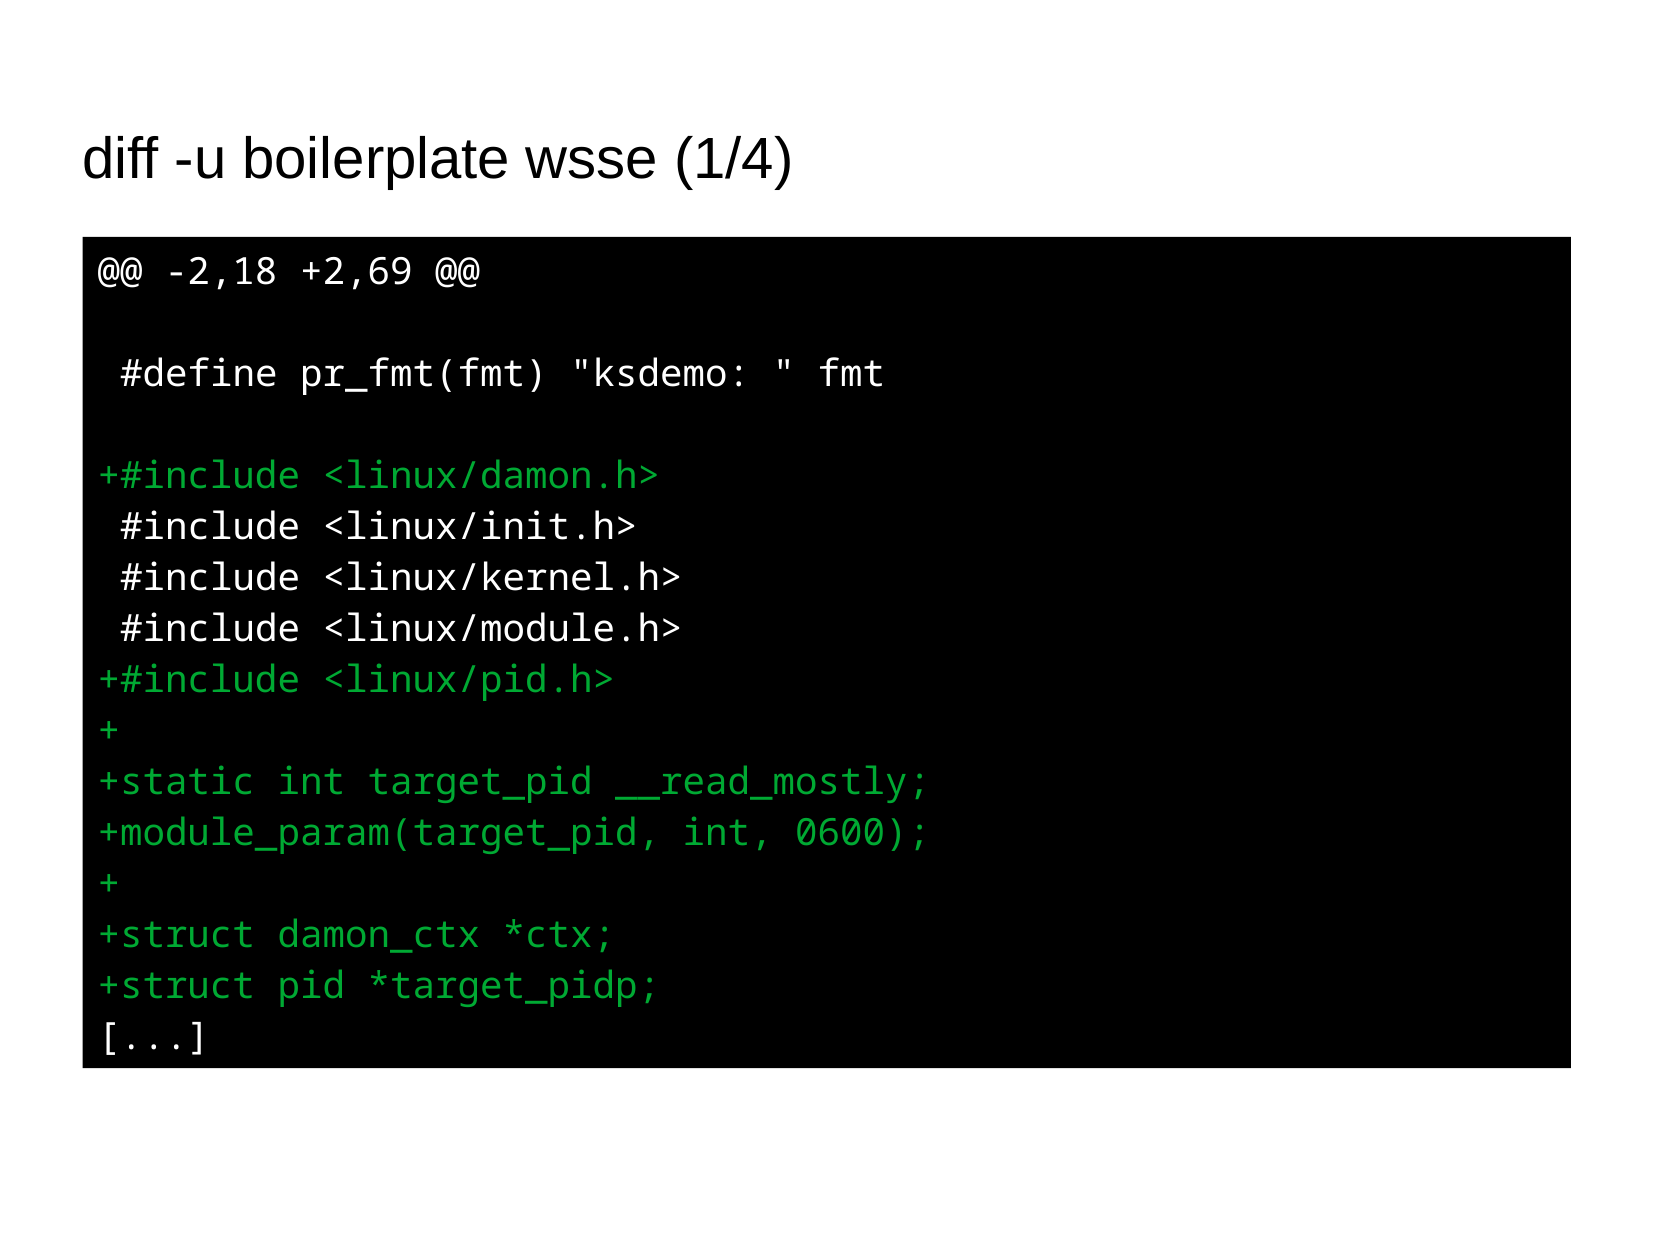

# diff -u boilerplate wsse (1/4)
@@ -2,18 +2,69 @@
 #define pr_fmt(fmt) "ksdemo: " fmt
+#include <linux/damon.h>
 #include <linux/init.h>
 #include <linux/kernel.h>
 #include <linux/module.h>
+#include <linux/pid.h>
+
+static int target_pid __read_mostly;
+module_param(target_pid, int, 0600);
+
+struct damon_ctx *ctx;
+struct pid *target_pidp;
[...]